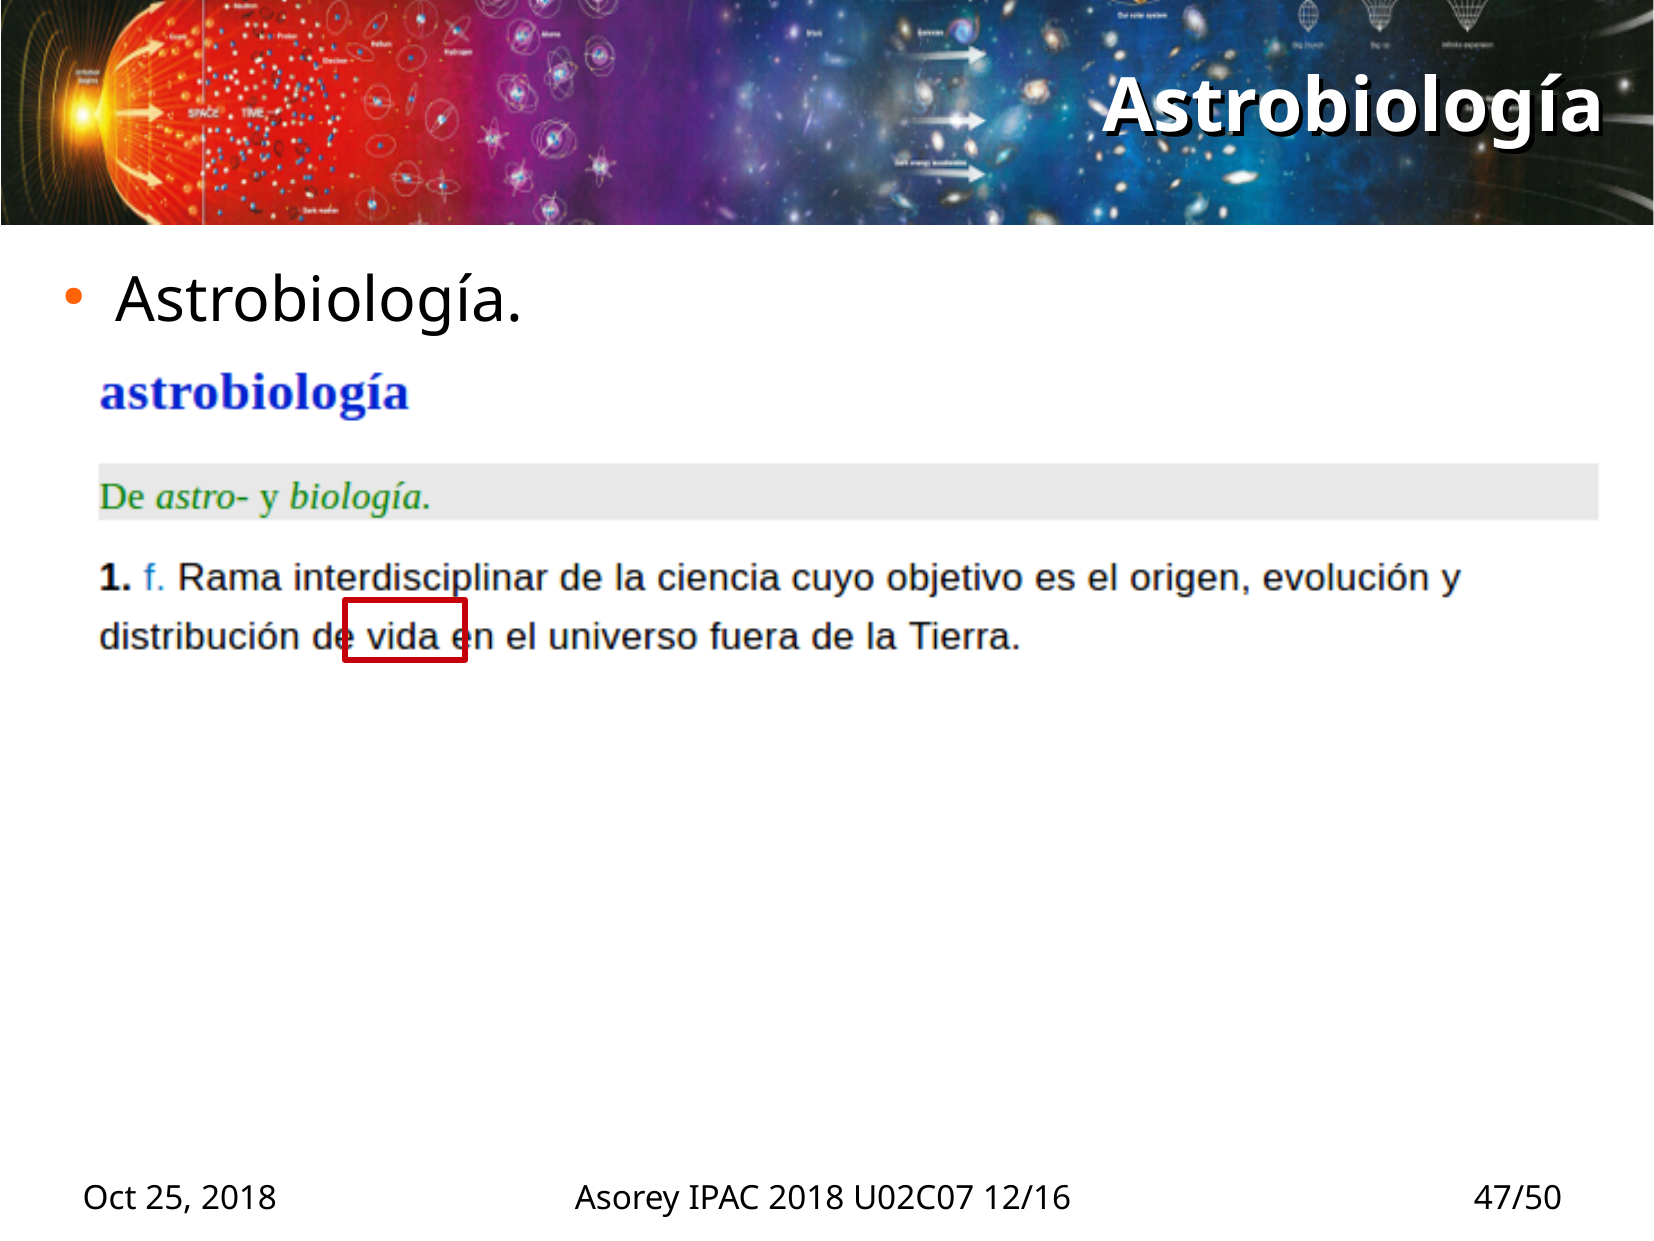

# Astrobiología
Astrobiología.
Oct 25, 2018
Asorey IPAC 2018 U02C07 12/16
47